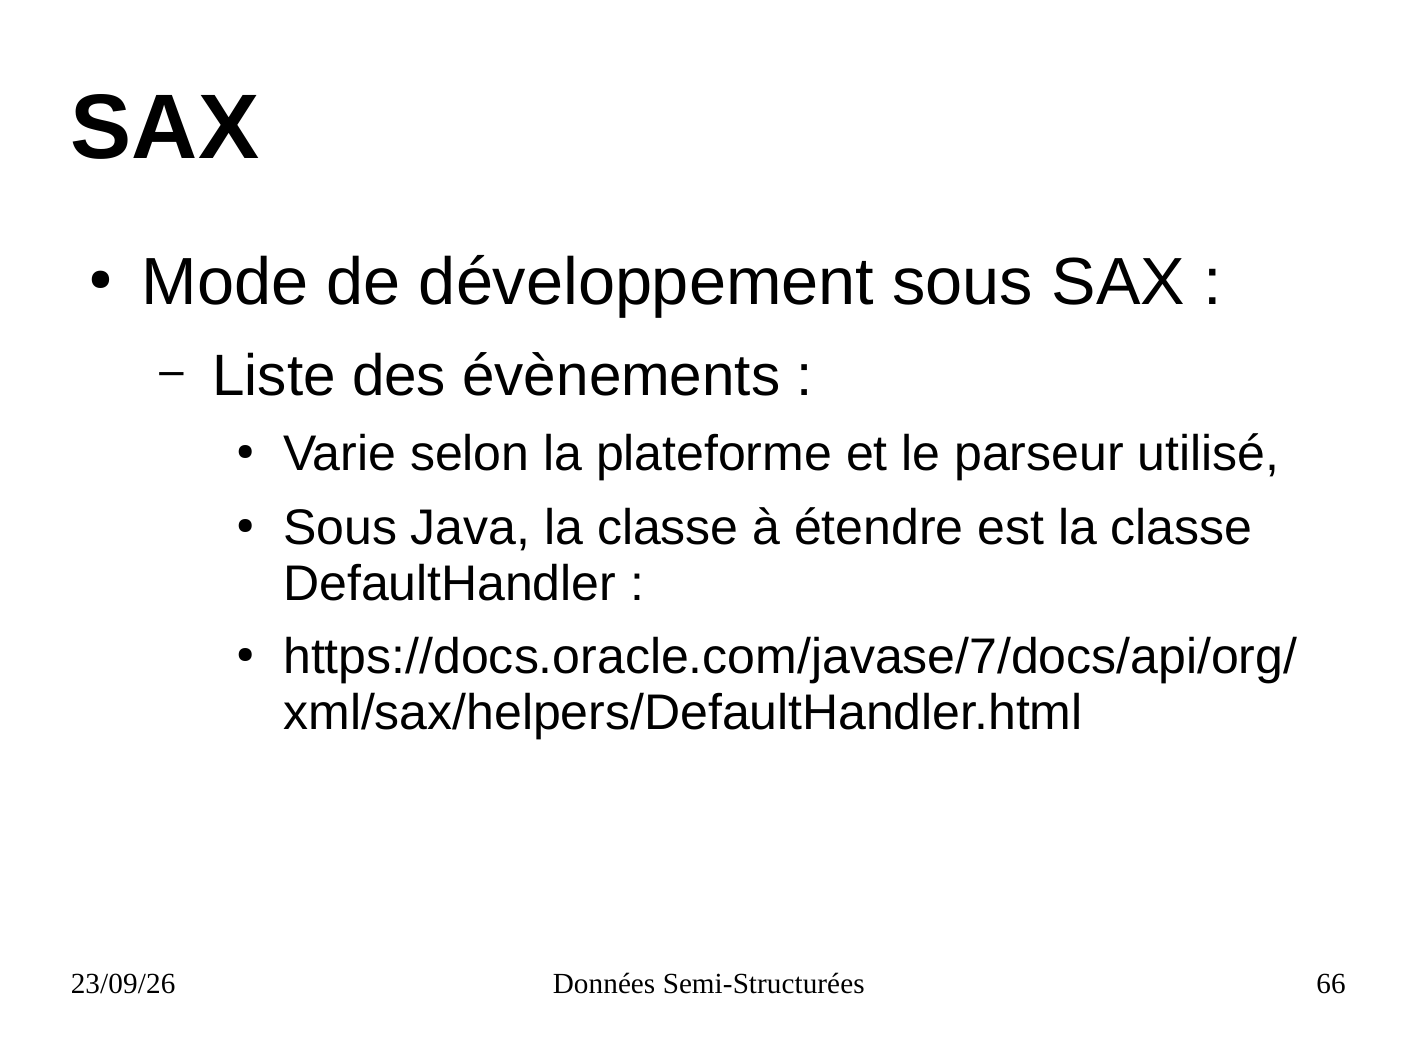

# SAX
Mode de développement sous SAX :
Liste des évènements :
Varie selon la plateforme et le parseur utilisé,
Sous Java, la classe à étendre est la classe DefaultHandler :
https://docs.oracle.com/javase/7/docs/api/org/xml/sax/helpers/DefaultHandler.html
Données Semi-Structurées
66